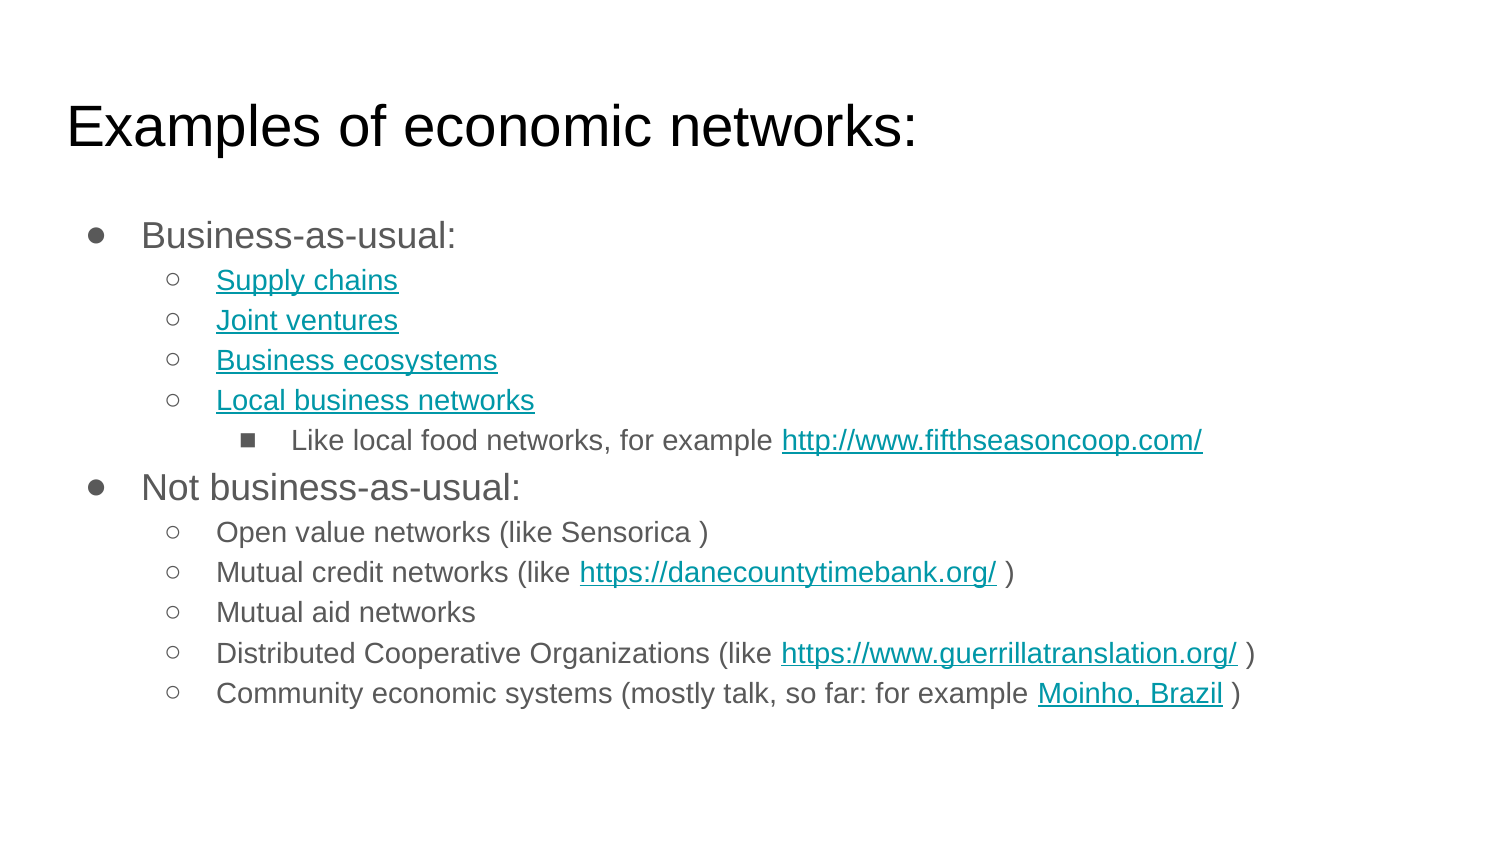

# Examples of economic networks:
Business-as-usual:
Supply chains
Joint ventures
Business ecosystems
Local business networks
Like local food networks, for example http://www.fifthseasoncoop.com/
Not business-as-usual:
Open value networks (like Sensorica )
Mutual credit networks (like https://danecountytimebank.org/ )
Mutual aid networks
Distributed Cooperative Organizations (like https://www.guerrillatranslation.org/ )
Community economic systems (mostly talk, so far: for example Moinho, Brazil )